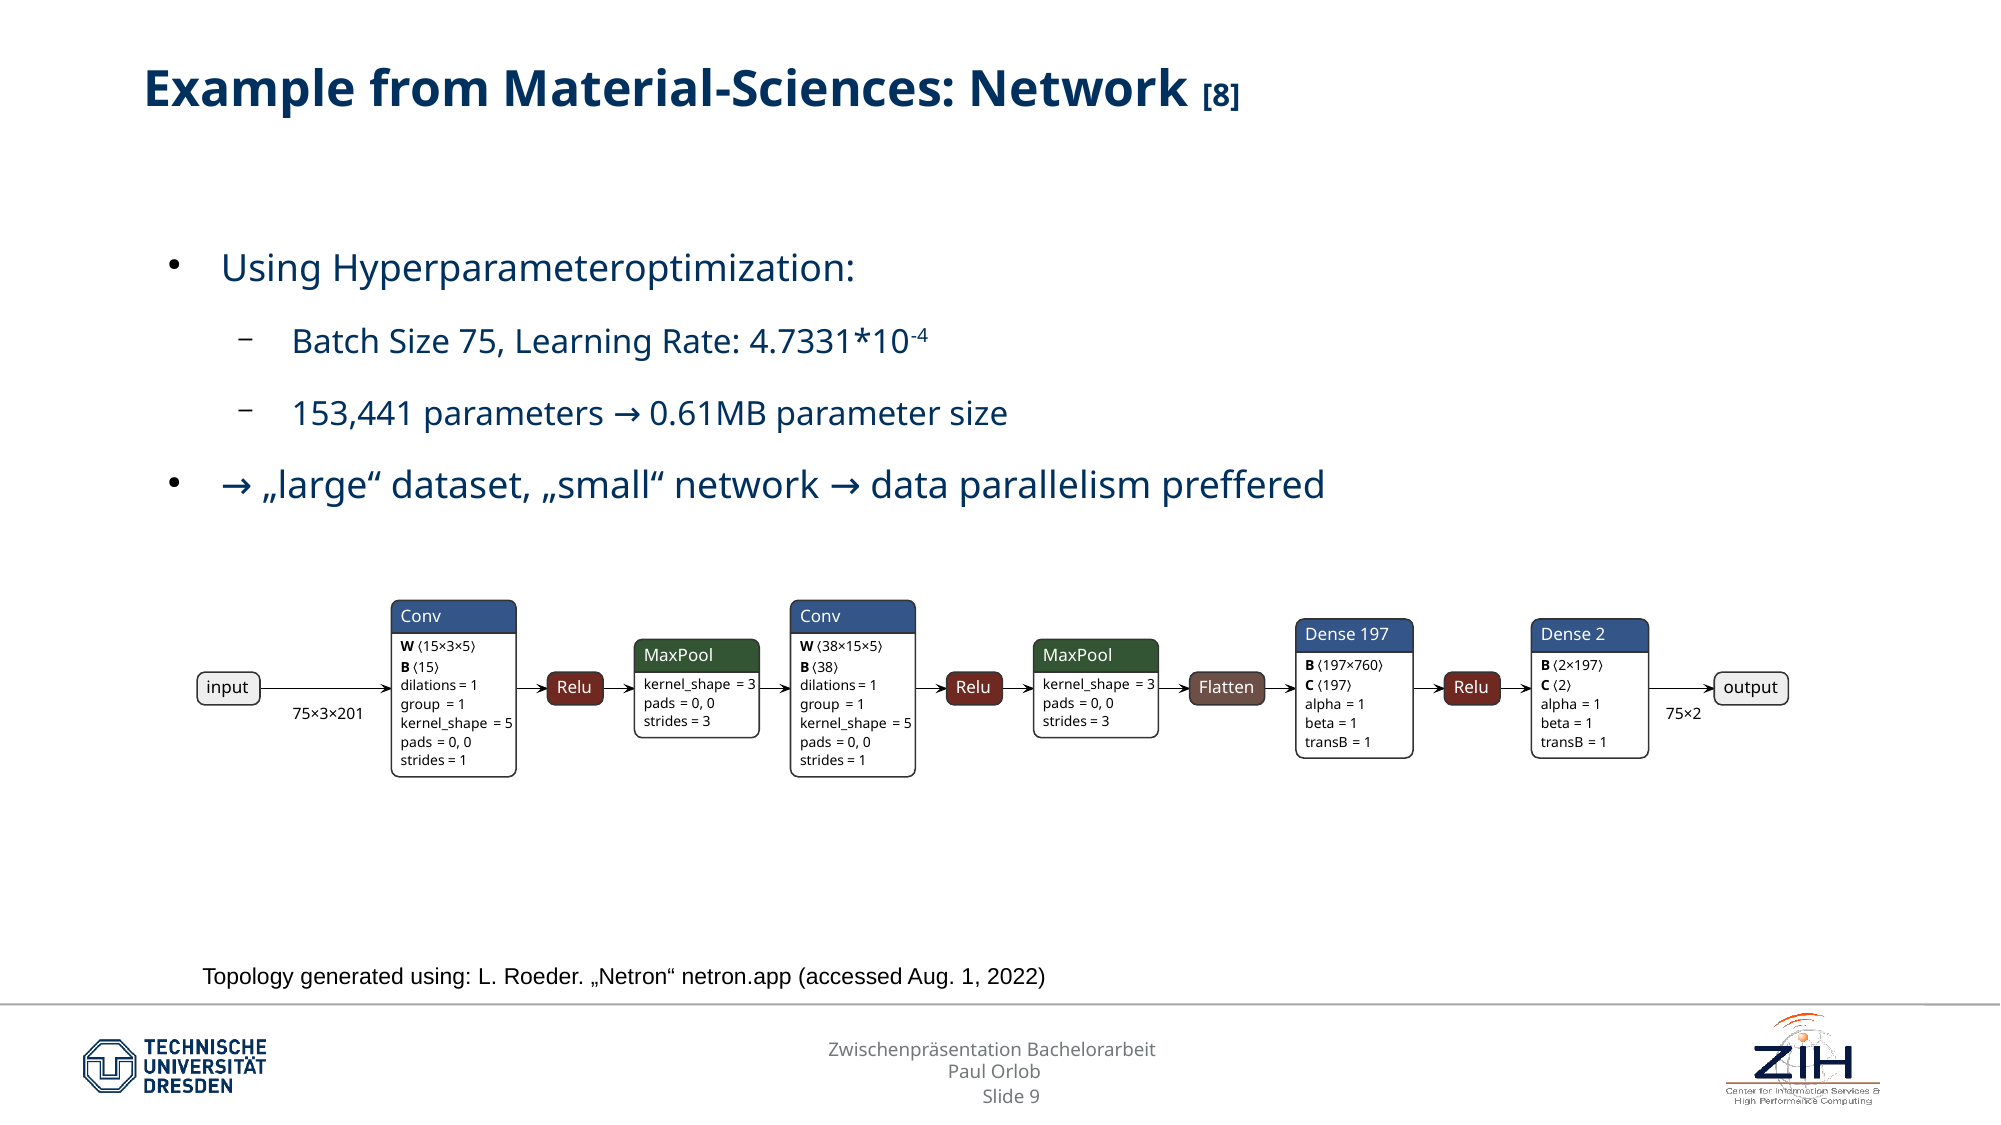

Example from Material-Sciences: Network [8]
# Using Hyperparameteroptimization:
Batch Size 75, Learning Rate: 4.7331*10-4
153,441 parameters → 0.61MB parameter size
→ „large“ dataset, „small“ network → data parallelism preffered
Topology generated using: L. Roeder. „Netron“ netron.app (accessed Aug. 1, 2022)